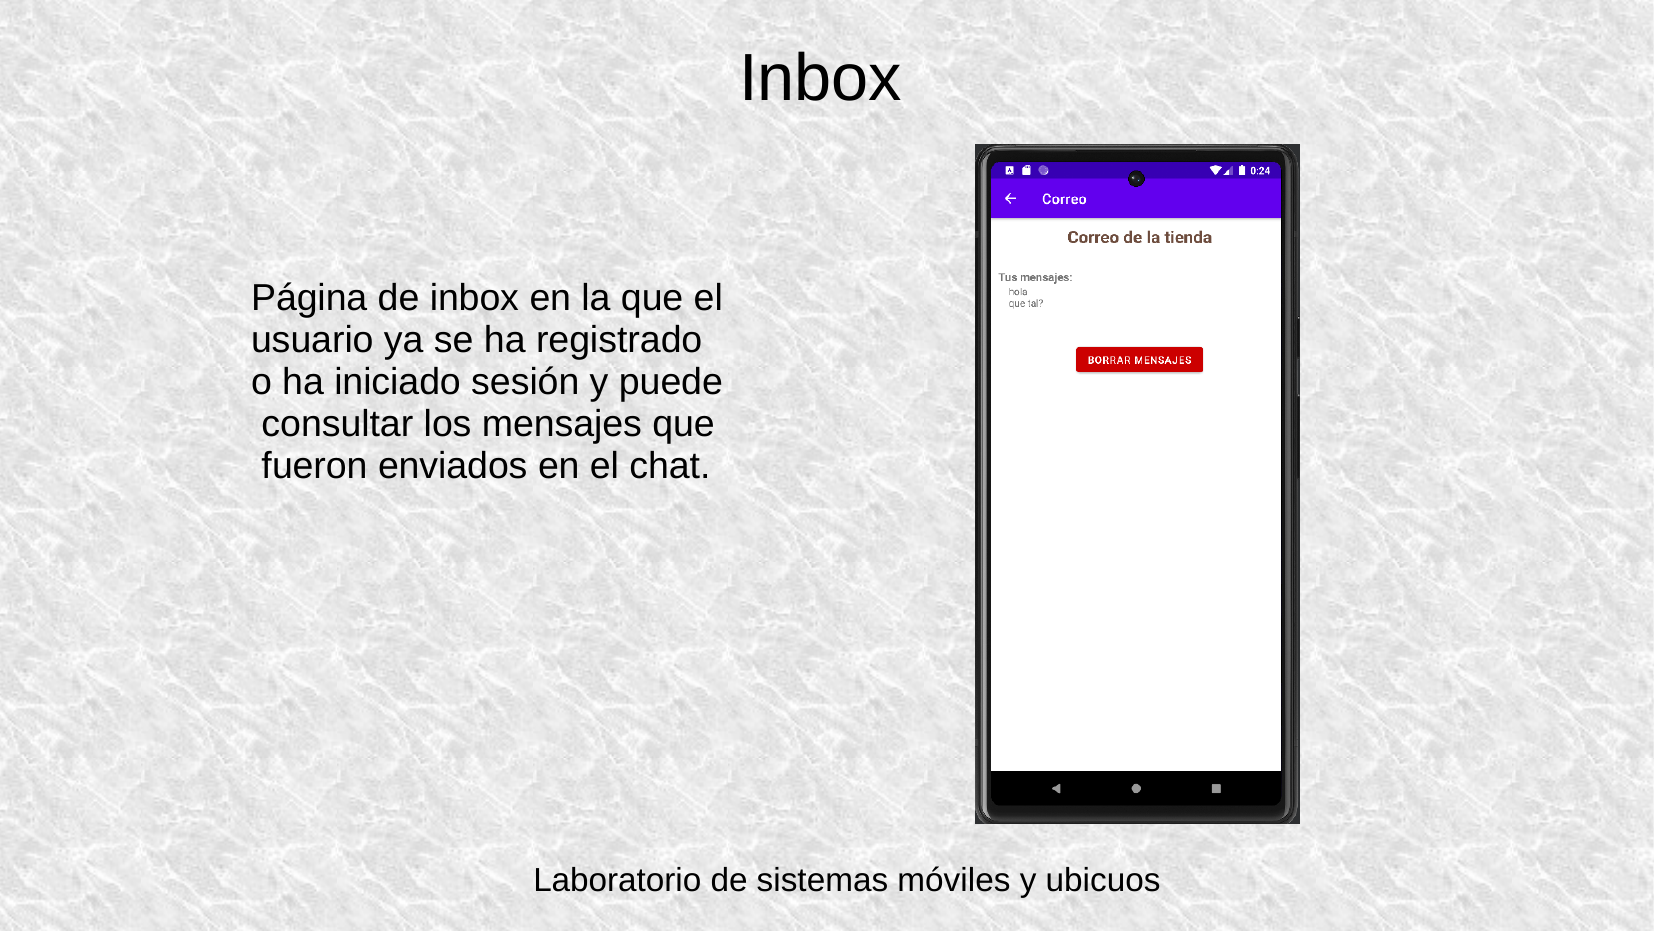

# Inbox
Página de inbox en la que el usuario ya se ha registrado o ha iniciado sesión y puede consultar los mensajes que fueron enviados en el chat.
Laboratorio de sistemas móviles y ubicuos